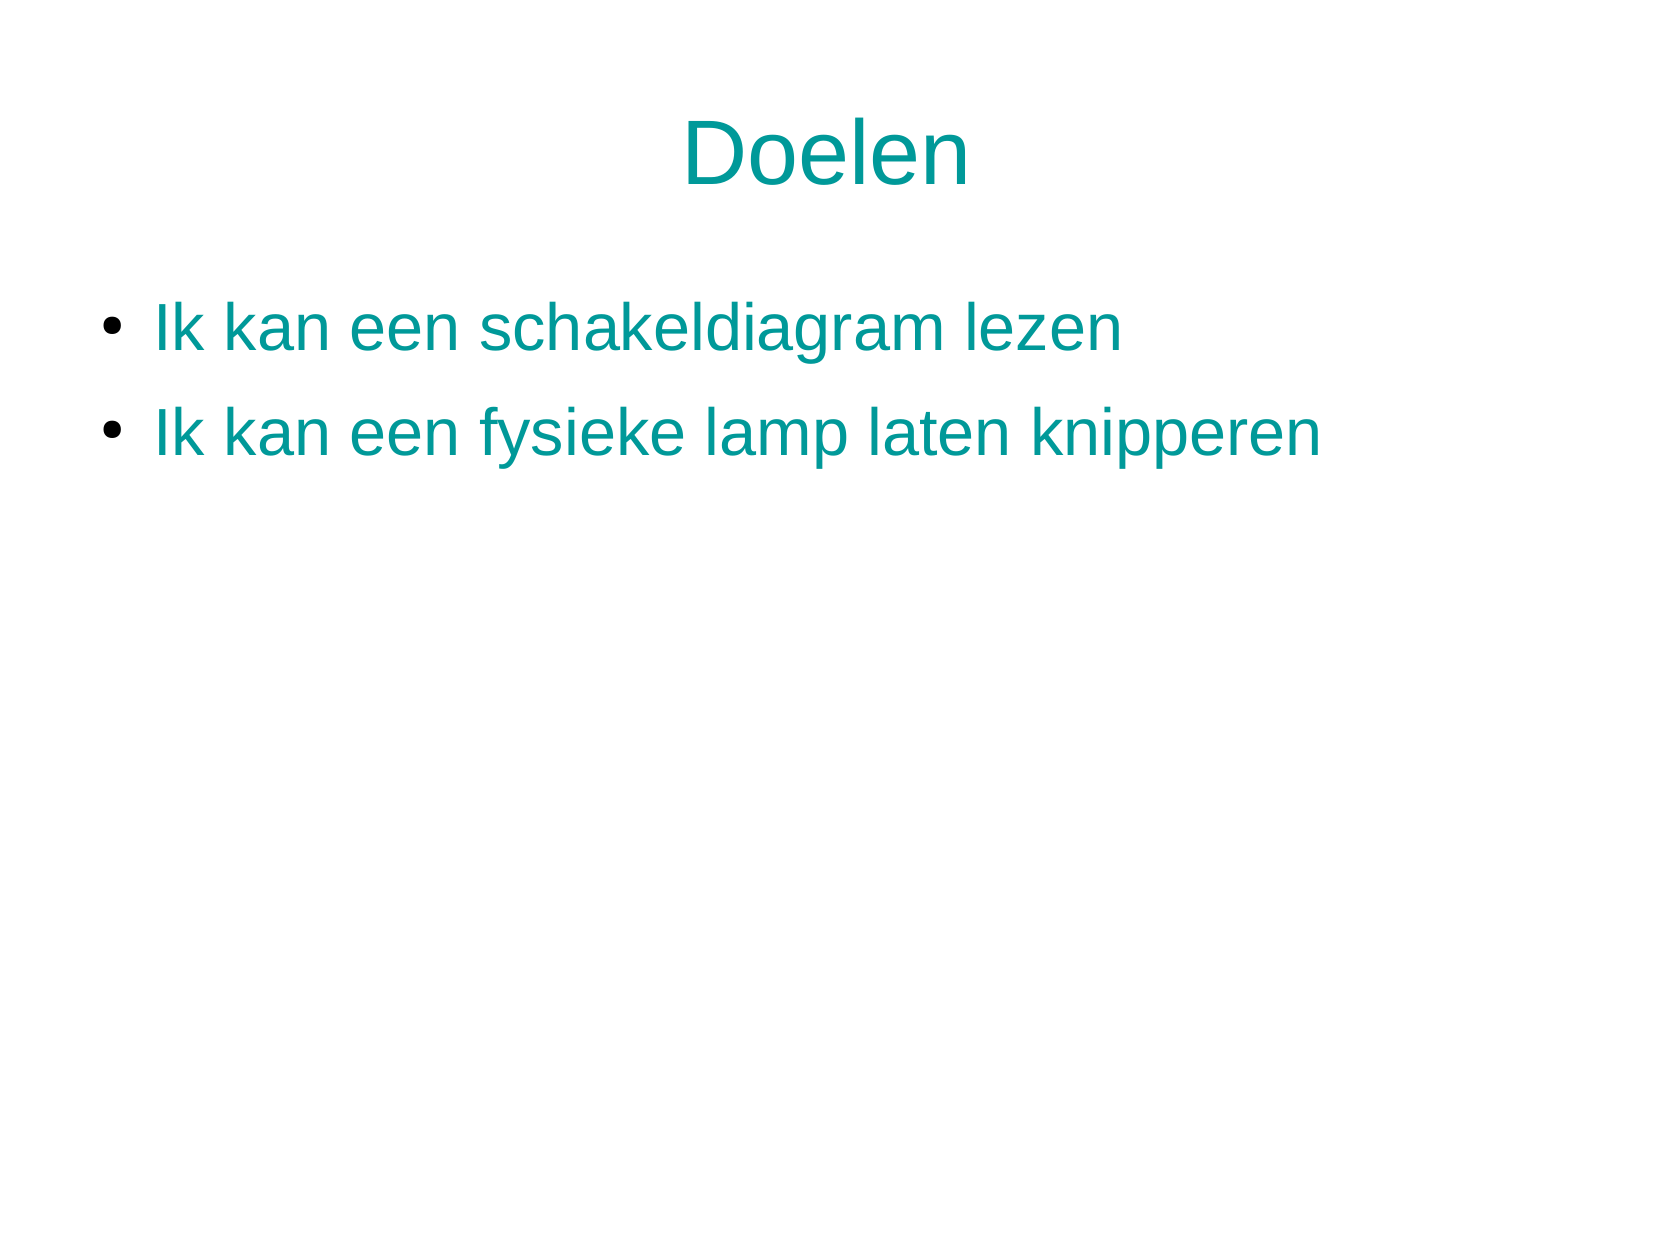

# Doelen
Ik kan een schakeldiagram lezen
Ik kan een fysieke lamp laten knipperen